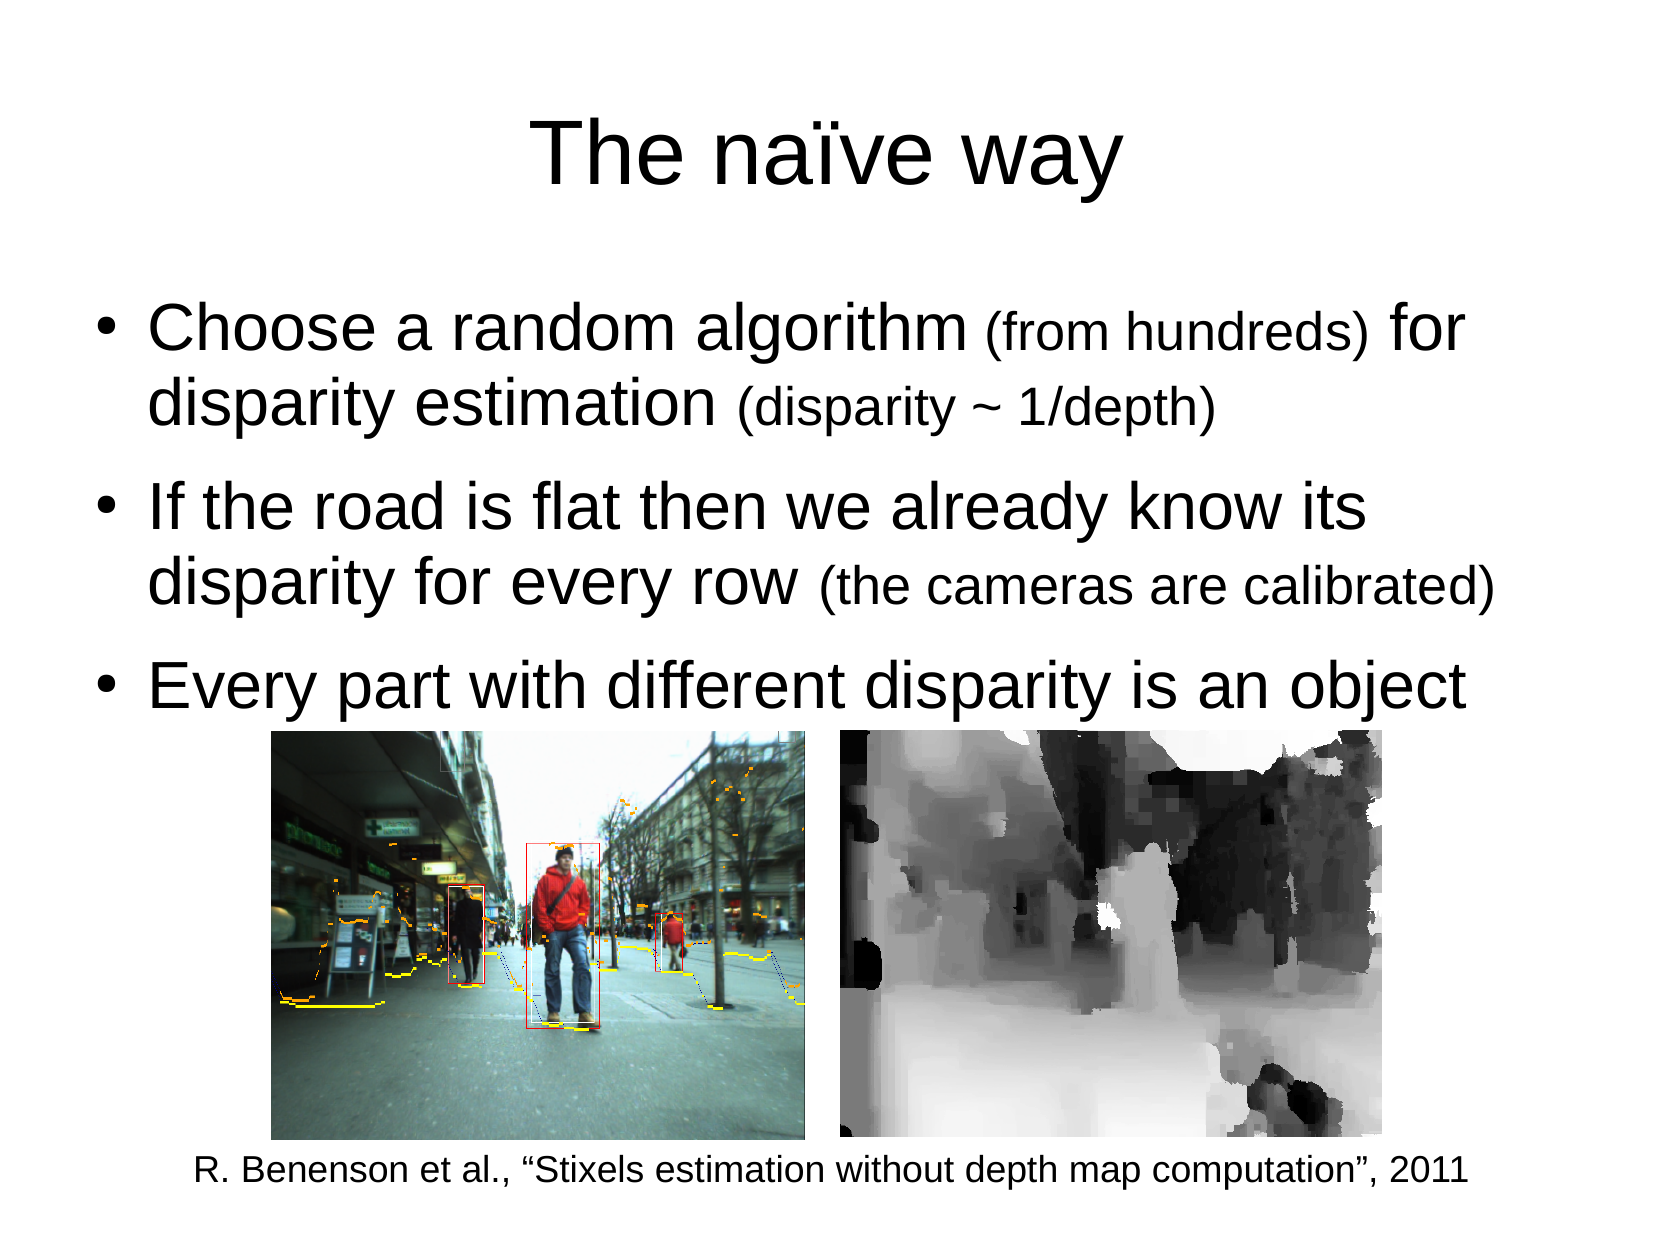

The naïve way
# Choose a random algorithm (from hundreds) for disparity estimation (disparity ~ 1/depth)
If the road is flat then we already know its disparity for every row (the cameras are calibrated)
Every part with different disparity is an object
R. Benenson et al., “Stixels estimation without depth map computation”, 2011